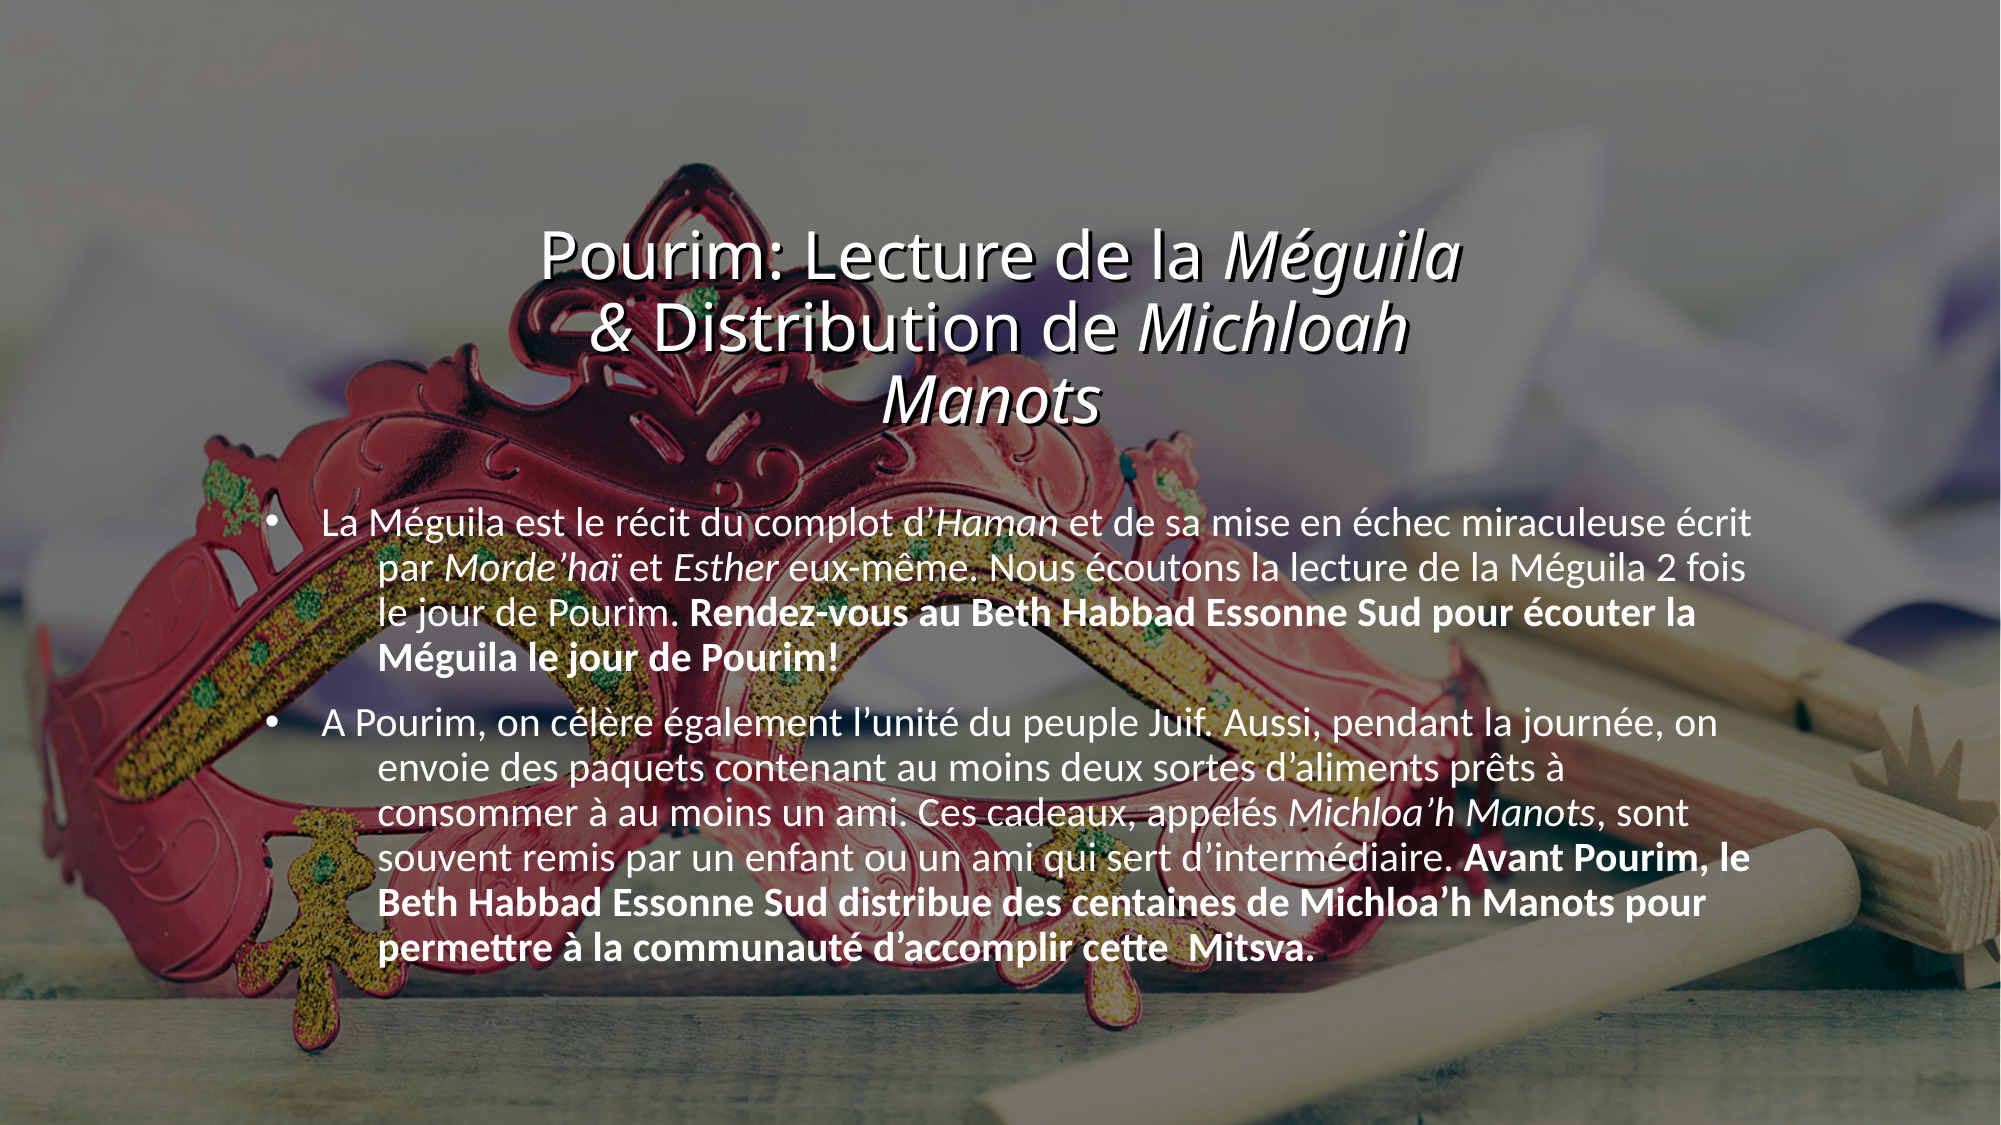

# Pourim: Lecture de la Méguila & Distribution de Michloah Manots
La Méguila est le récit du complot d’Haman et de sa mise en échec miraculeuse écrit par Morde’haï et Esther eux-même. Nous écoutons la lecture de la Méguila 2 fois le jour de Pourim. Rendez-vous au Beth Habbad Essonne Sud pour écouter la Méguila le jour de Pourim!
A Pourim, on célère également l’unité du peuple Juif. Aussi, pendant la journée, on envoie des paquets contenant au moins deux sortes d’aliments prêts à consommer à au moins un ami. Ces cadeaux, appelés Michloa’h Manots, sont souvent remis par un enfant ou un ami qui sert d’intermédiaire. Avant Pourim, le Beth Habbad Essonne Sud distribue des centaines de Michloa’h Manots pour permettre à la communauté d’accomplir cette Mitsva.